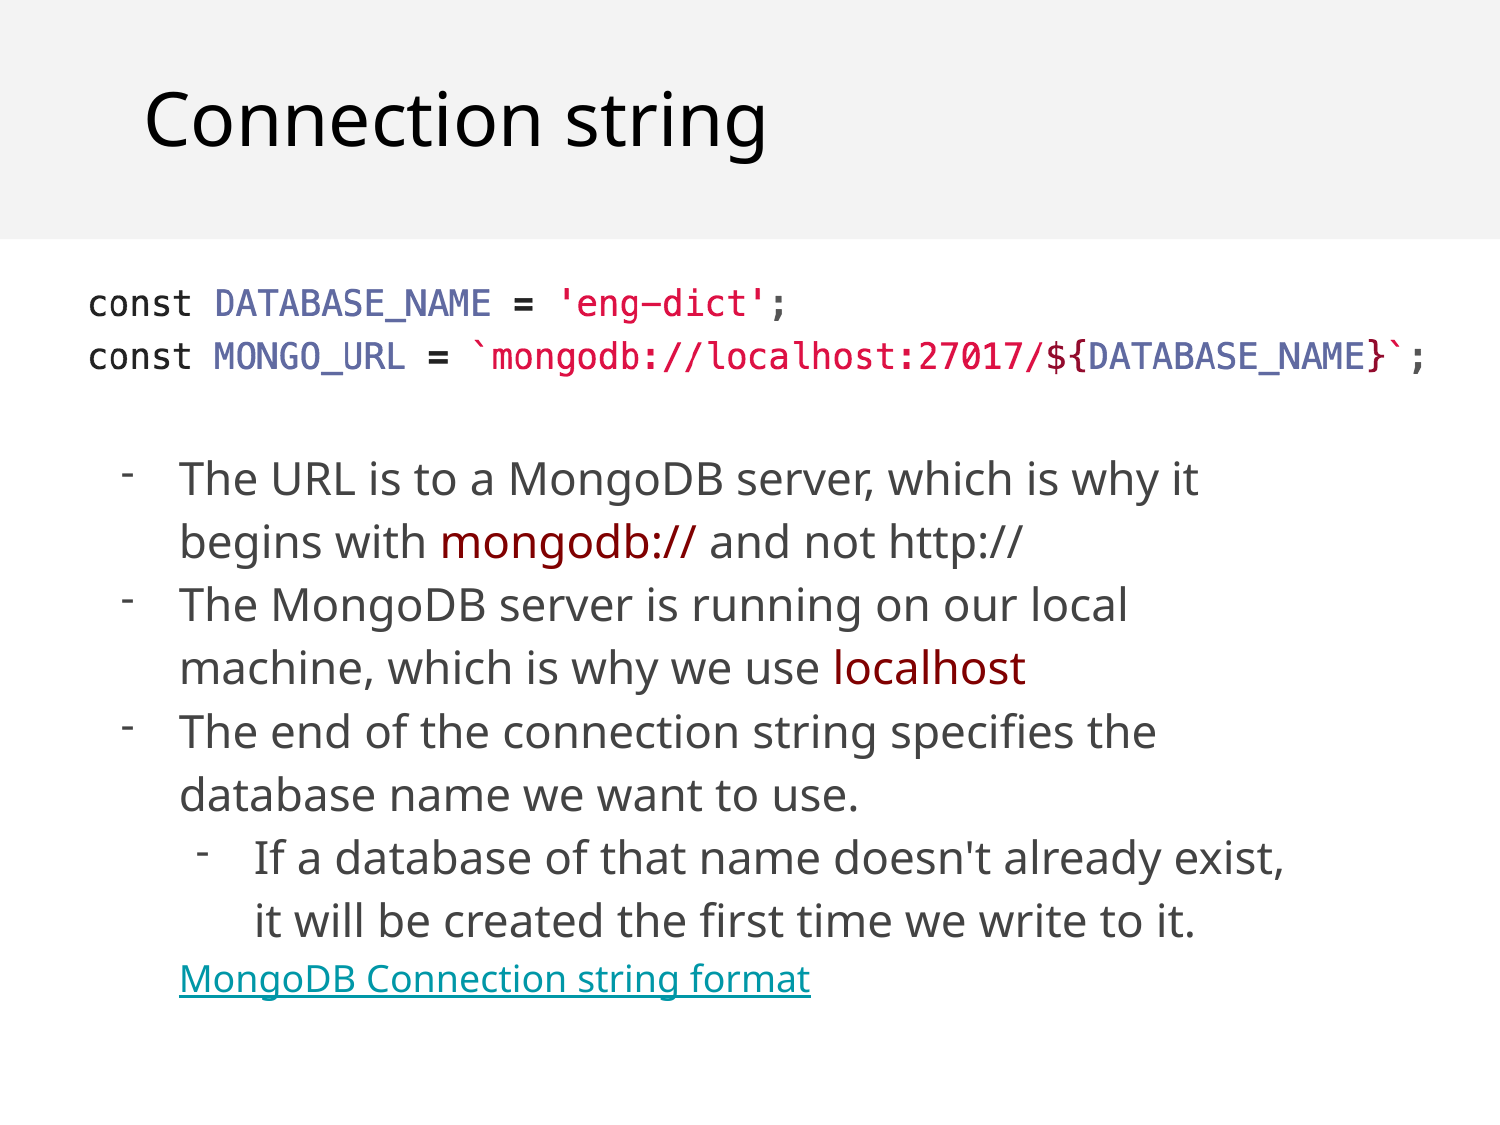

# Connection string
The URL is to a MongoDB server, which is why it begins with mongodb:// and not http://
The MongoDB server is running on our local machine, which is why we use localhost
The end of the connection string specifies the database name we want to use.
If a database of that name doesn't already exist, it will be created the first time we write to it.
MongoDB Connection string format